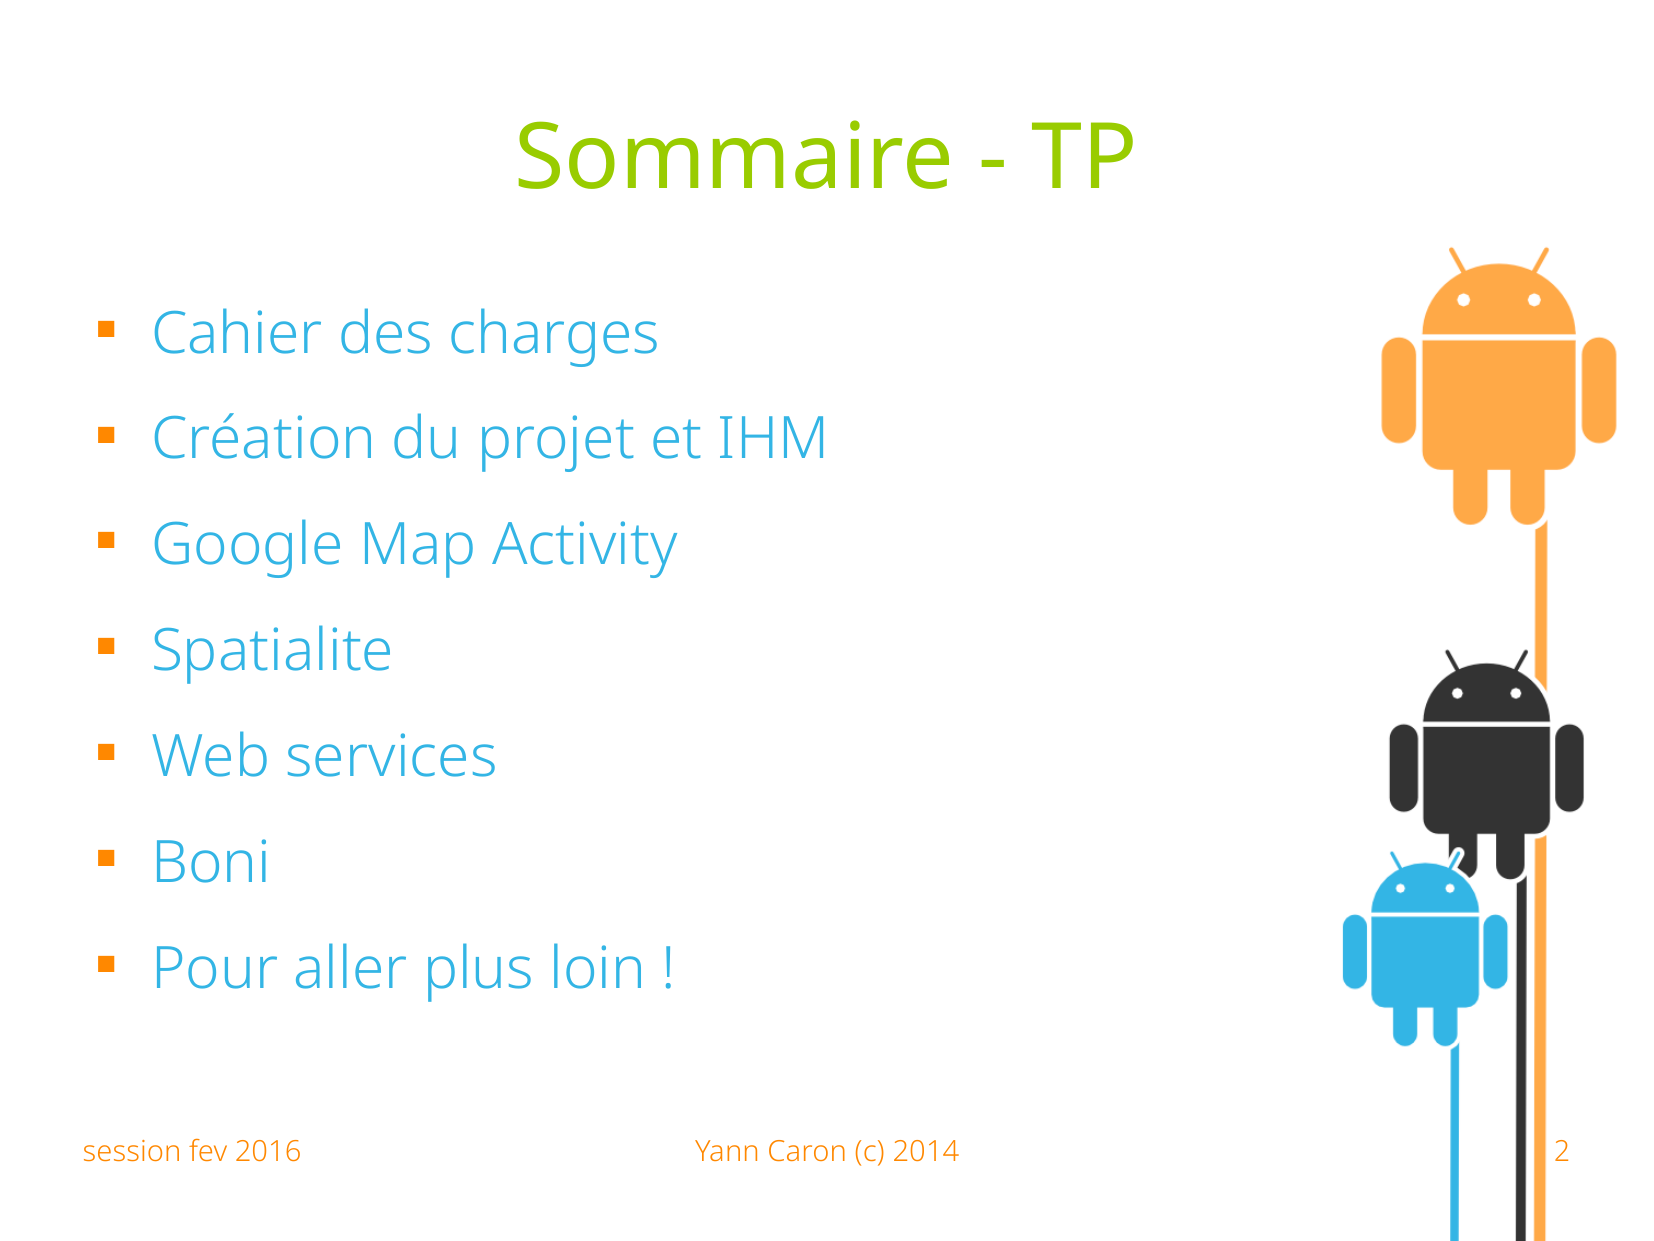

# Sommaire - TP
Cahier des charges
Création du projet et IHM
Google Map Activity
Spatialite
Web services
Boni
Pour aller plus loin !
session fev 2016
Yann Caron (c) 2014
2